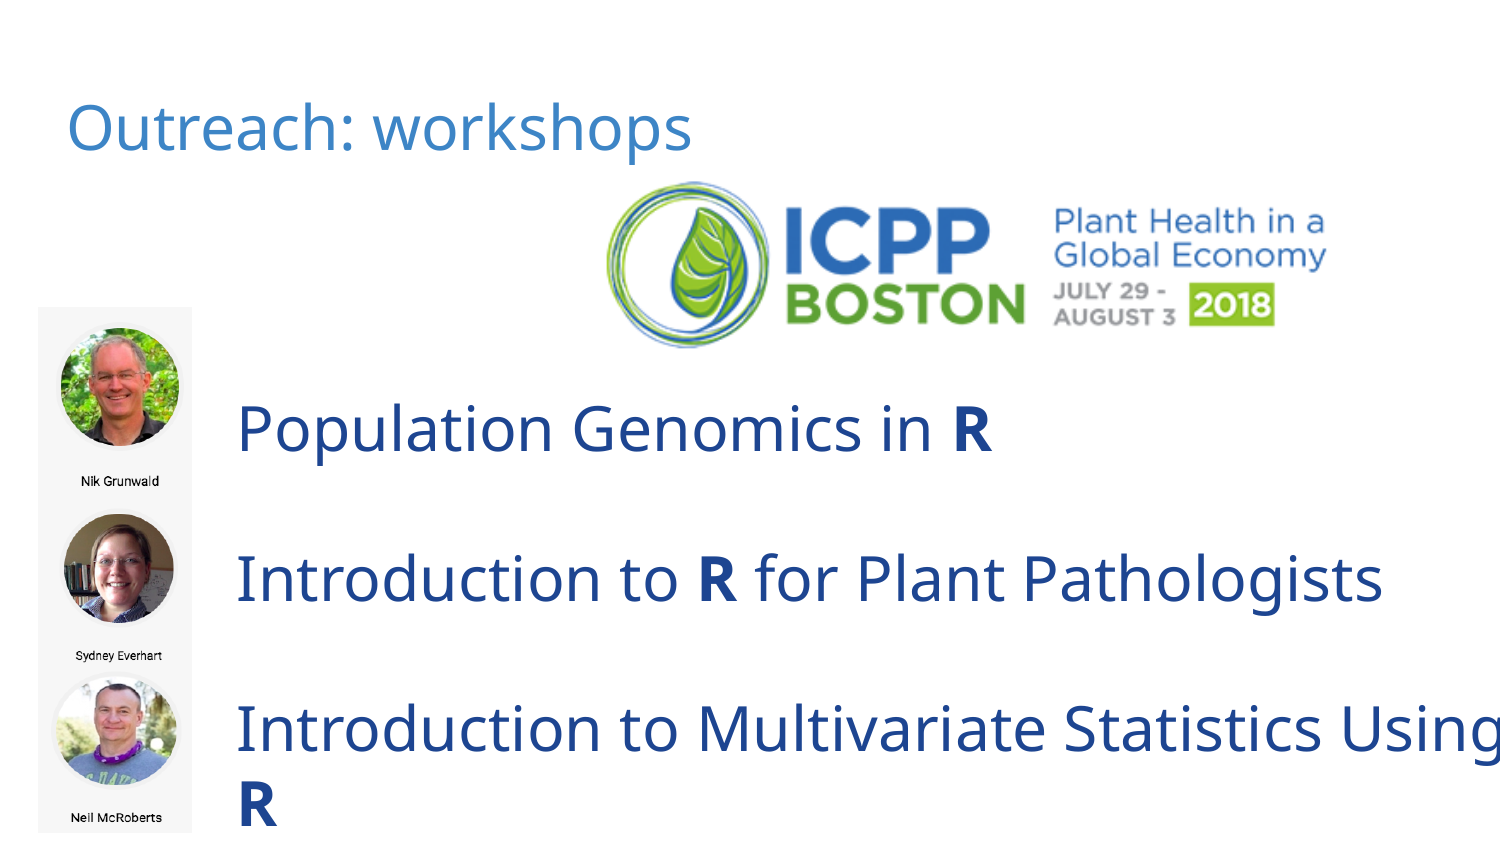

# Outreach: workshops
Population Genomics in R
Introduction to R for Plant Pathologists
Introduction to Multivariate Statistics Using R